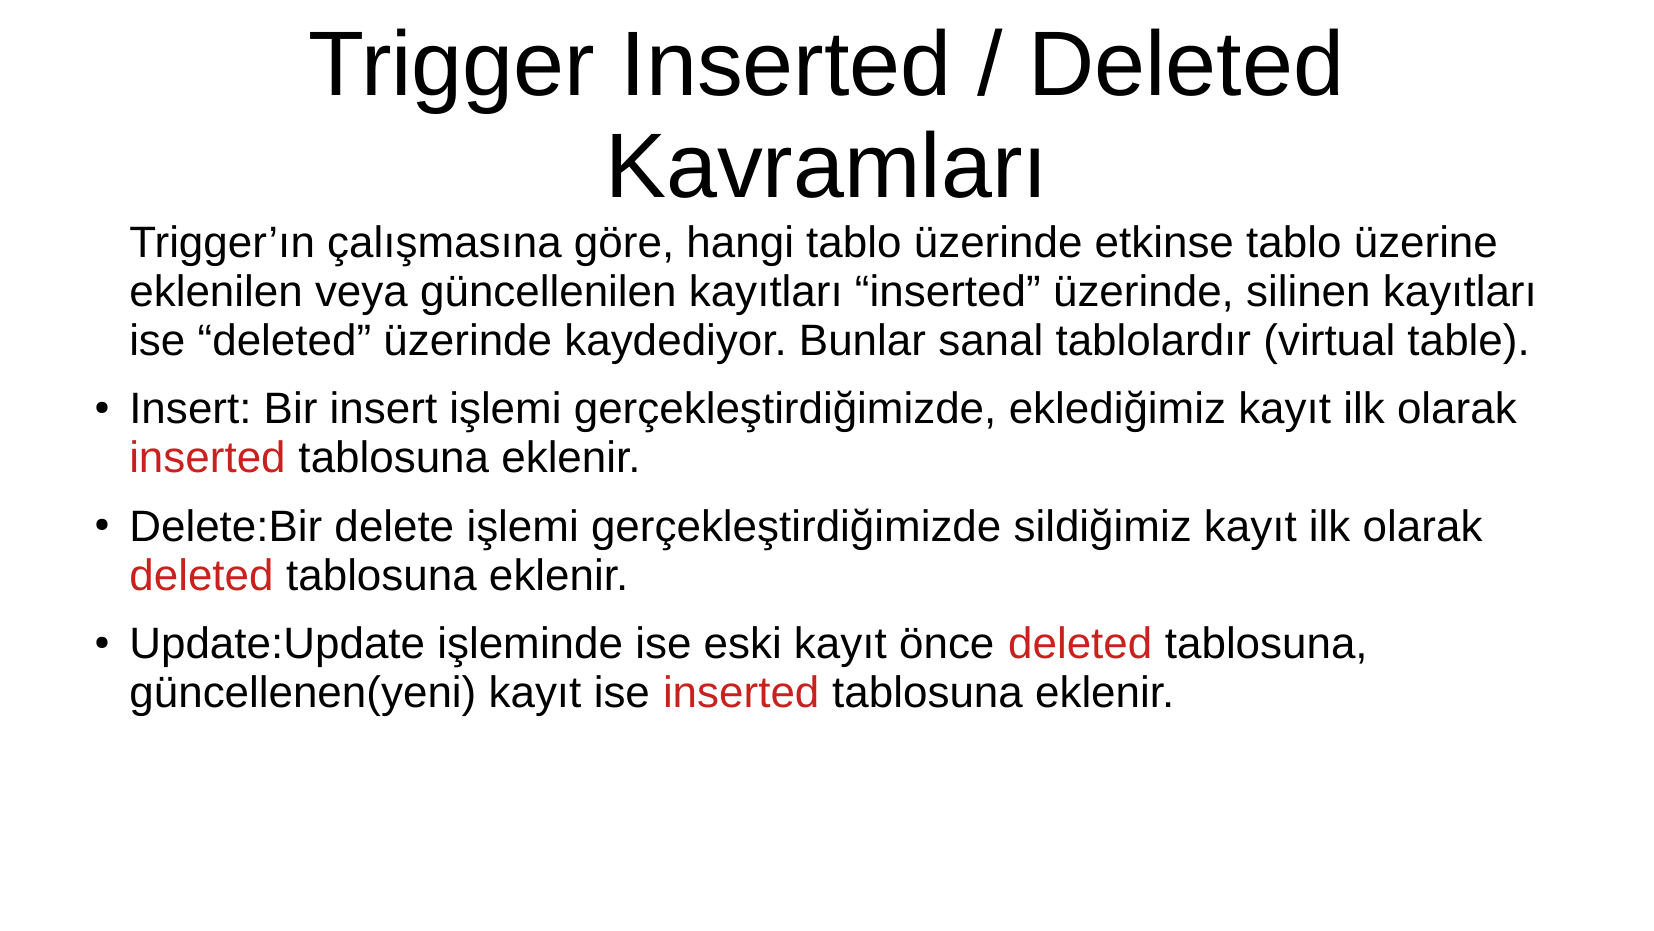

# Trigger Inserted / Deleted Kavramları
Trigger’ın çalışmasına göre, hangi tablo üzerinde etkinse tablo üzerine eklenilen veya güncellenilen kayıtları “inserted” üzerinde, silinen kayıtları ise “deleted” üzerinde kaydediyor. Bunlar sanal tablolardır (virtual table).
Insert: Bir insert işlemi gerçekleştirdiğimizde, eklediğimiz kayıt ilk olarak inserted tablosuna eklenir.
Delete:Bir delete işlemi gerçekleştirdiğimizde sildiğimiz kayıt ilk olarak deleted tablosuna eklenir.
Update:Update işleminde ise eski kayıt önce deleted tablosuna, güncellenen(yeni) kayıt ise inserted tablosuna eklenir.